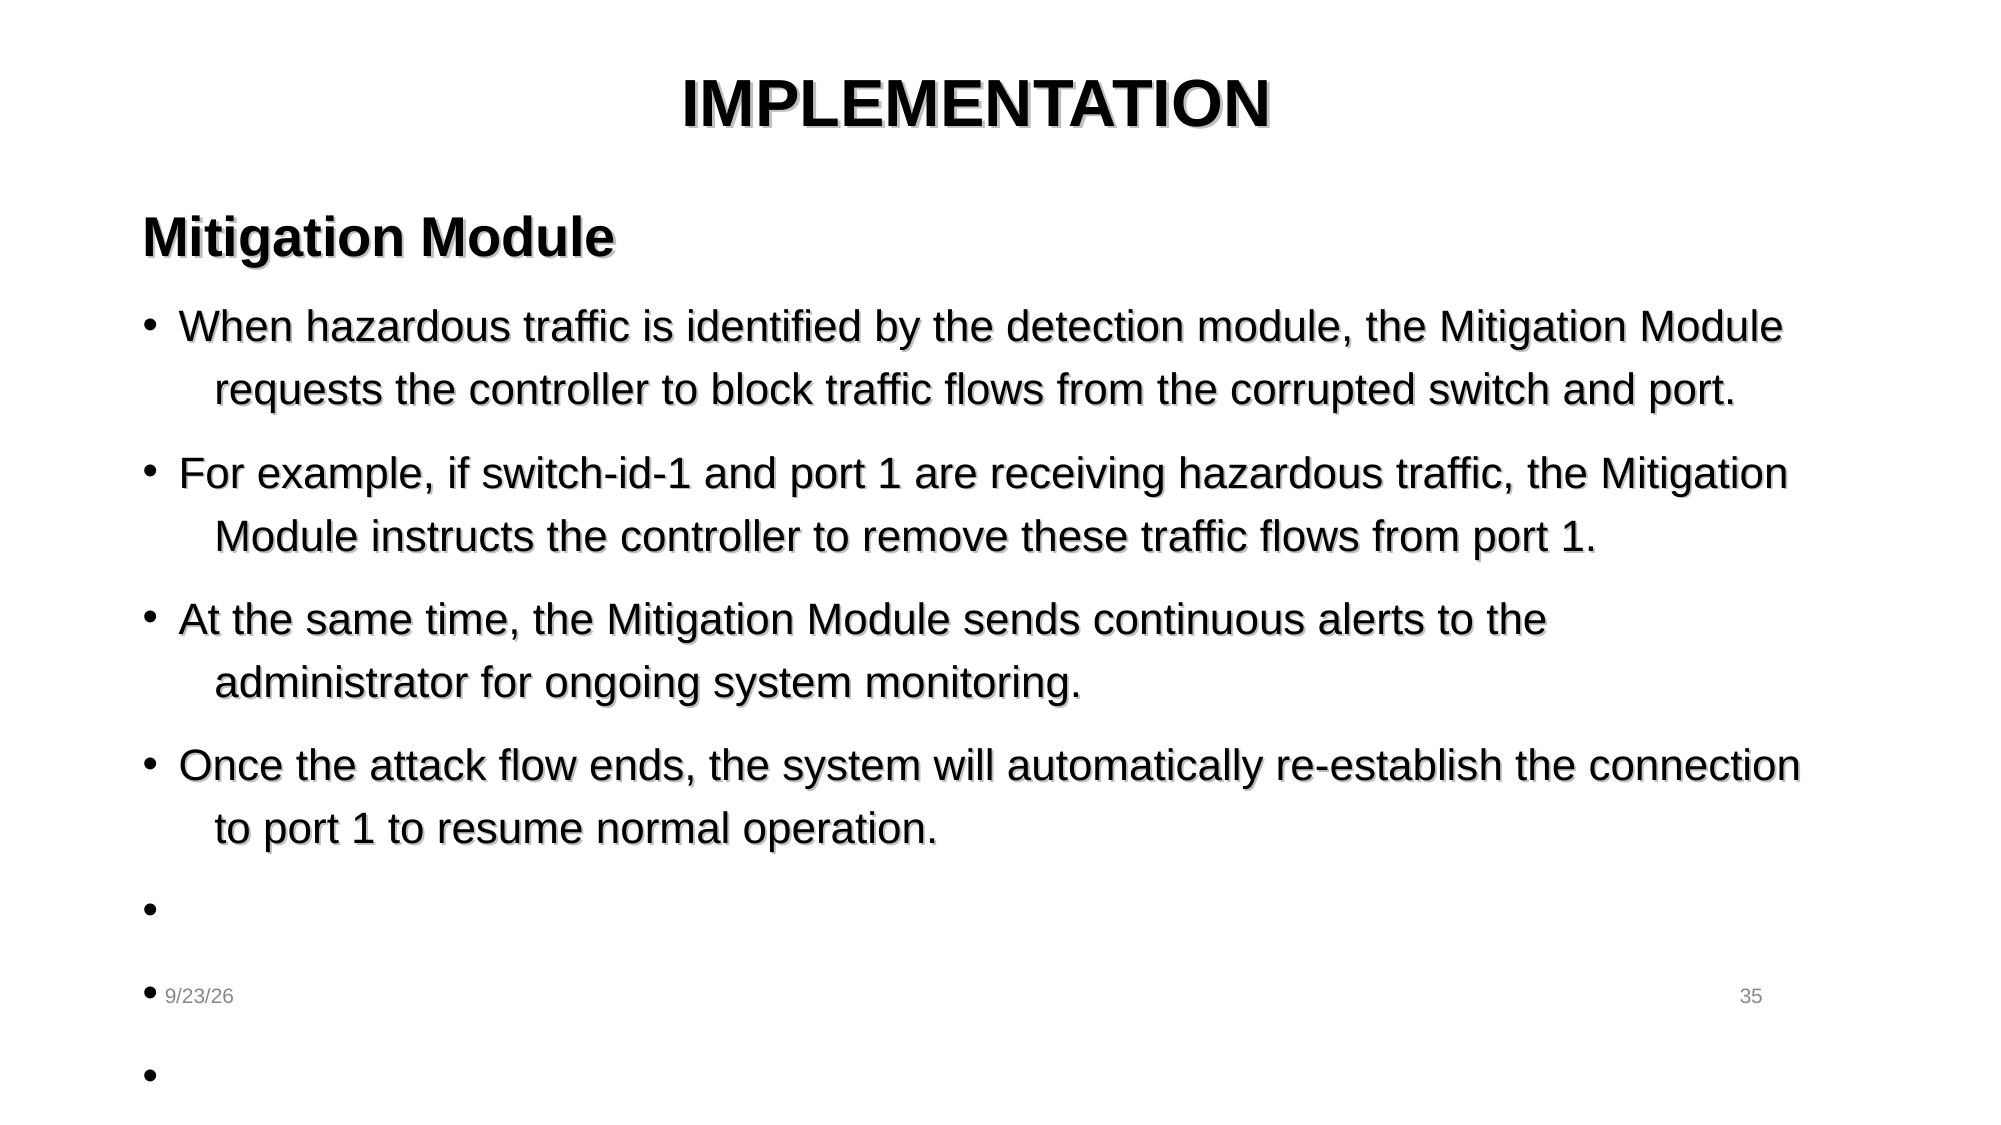

# Implementation
Mitigation Module
When hazardous traffic is identified by the detection module, the Mitigation Module requests the controller to block traffic flows from the corrupted switch and port.
For example, if switch-id-1 and port 1 are receiving hazardous traffic, the Mitigation Module instructs the controller to remove these traffic flows from port 1.
At the same time, the Mitigation Module sends continuous alerts to the administrator for ongoing system monitoring.
Once the attack flow ends, the system will automatically re-establish the connection to port 1 to resume normal operation.